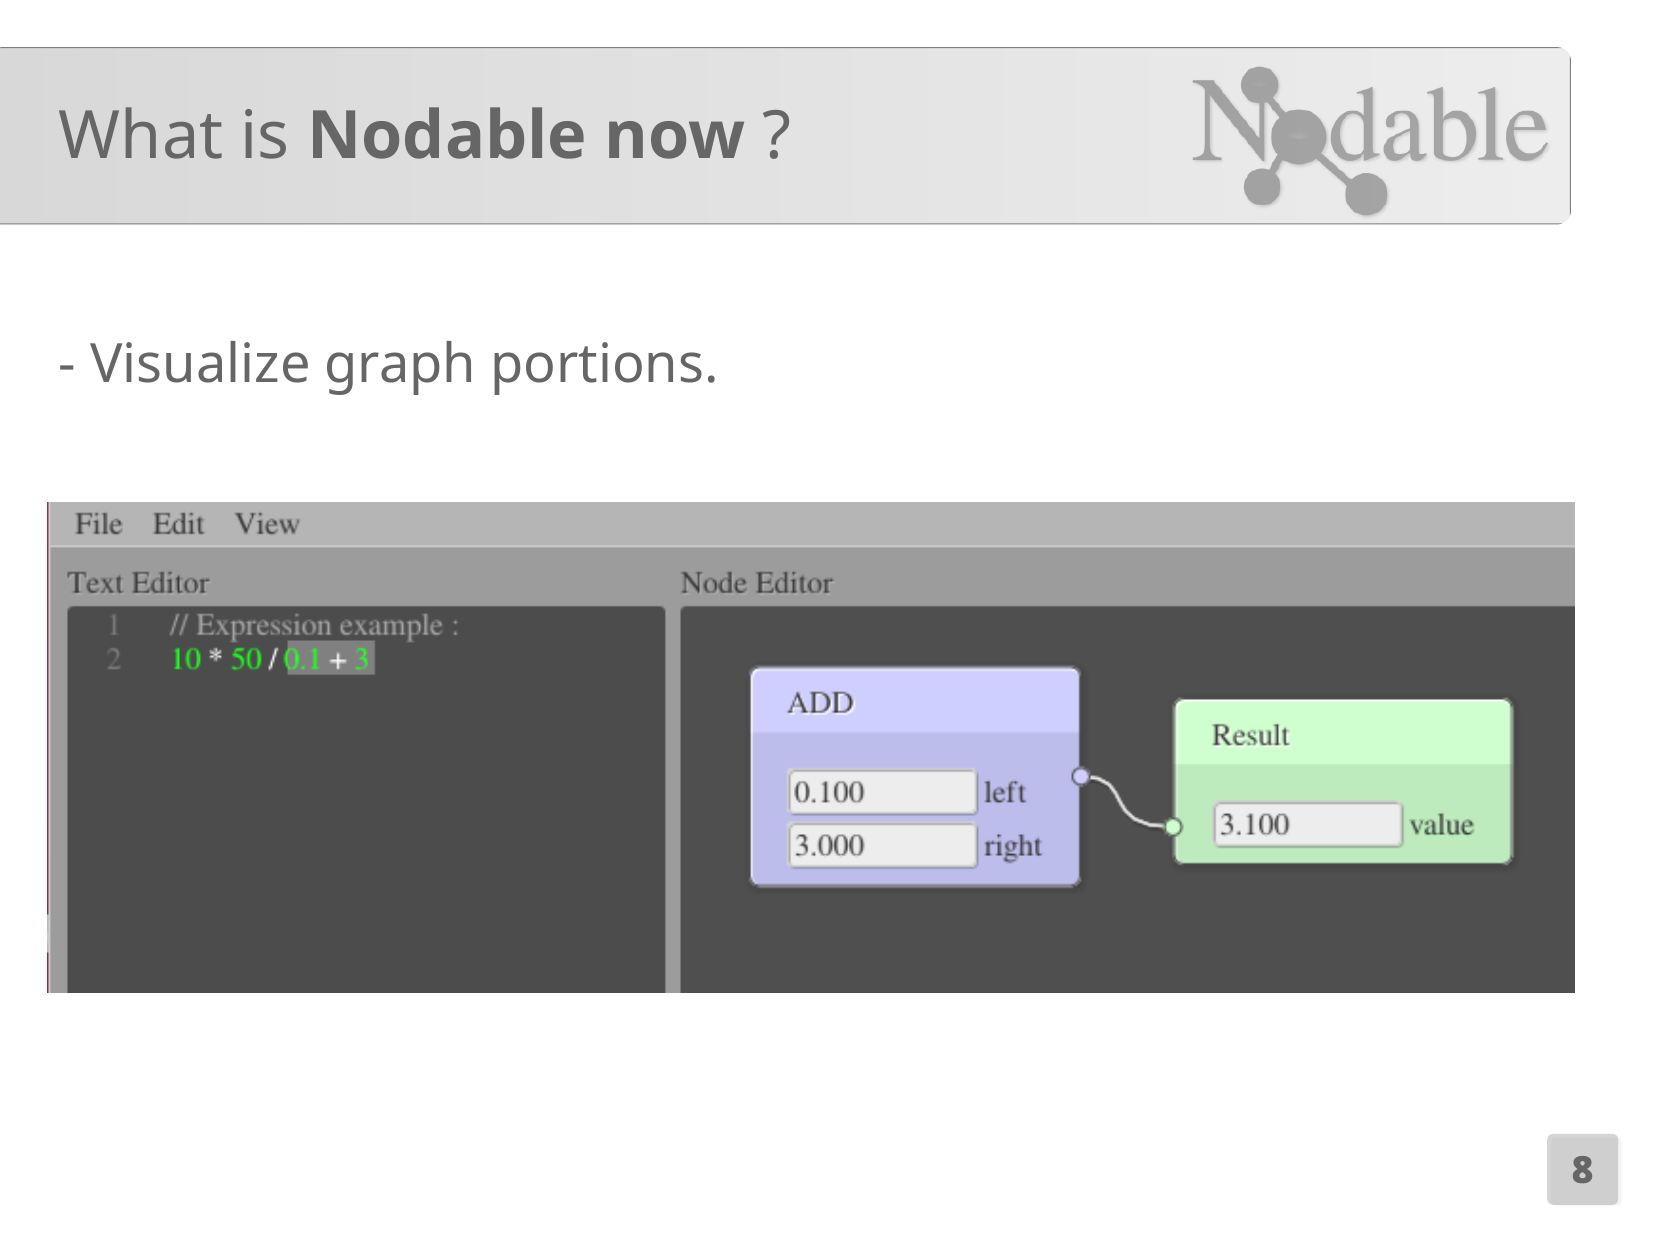

# What is Nodable now ?
- Visualize graph portions.
8